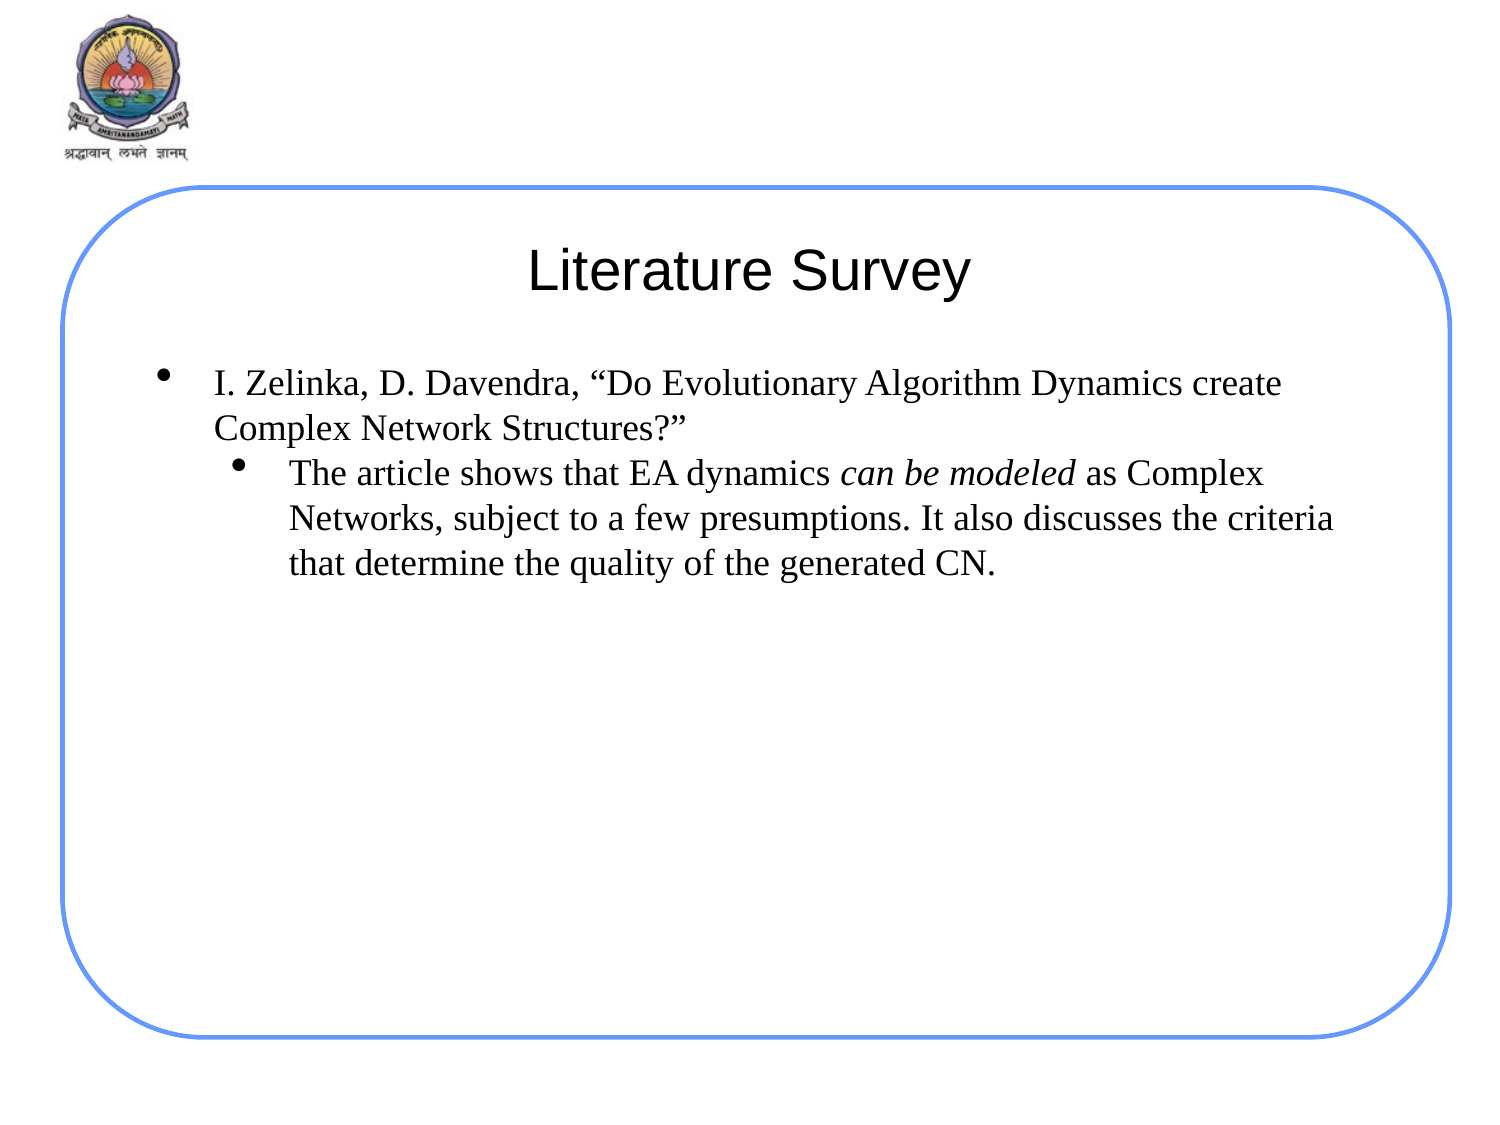

Literature Survey
I. Zelinka, D. Davendra, “Do Evolutionary Algorithm Dynamics create Complex Network Structures?”
The article shows that EA dynamics can be modeled as Complex Networks, subject to a few presumptions. It also discusses the criteria that determine the quality of the generated CN.